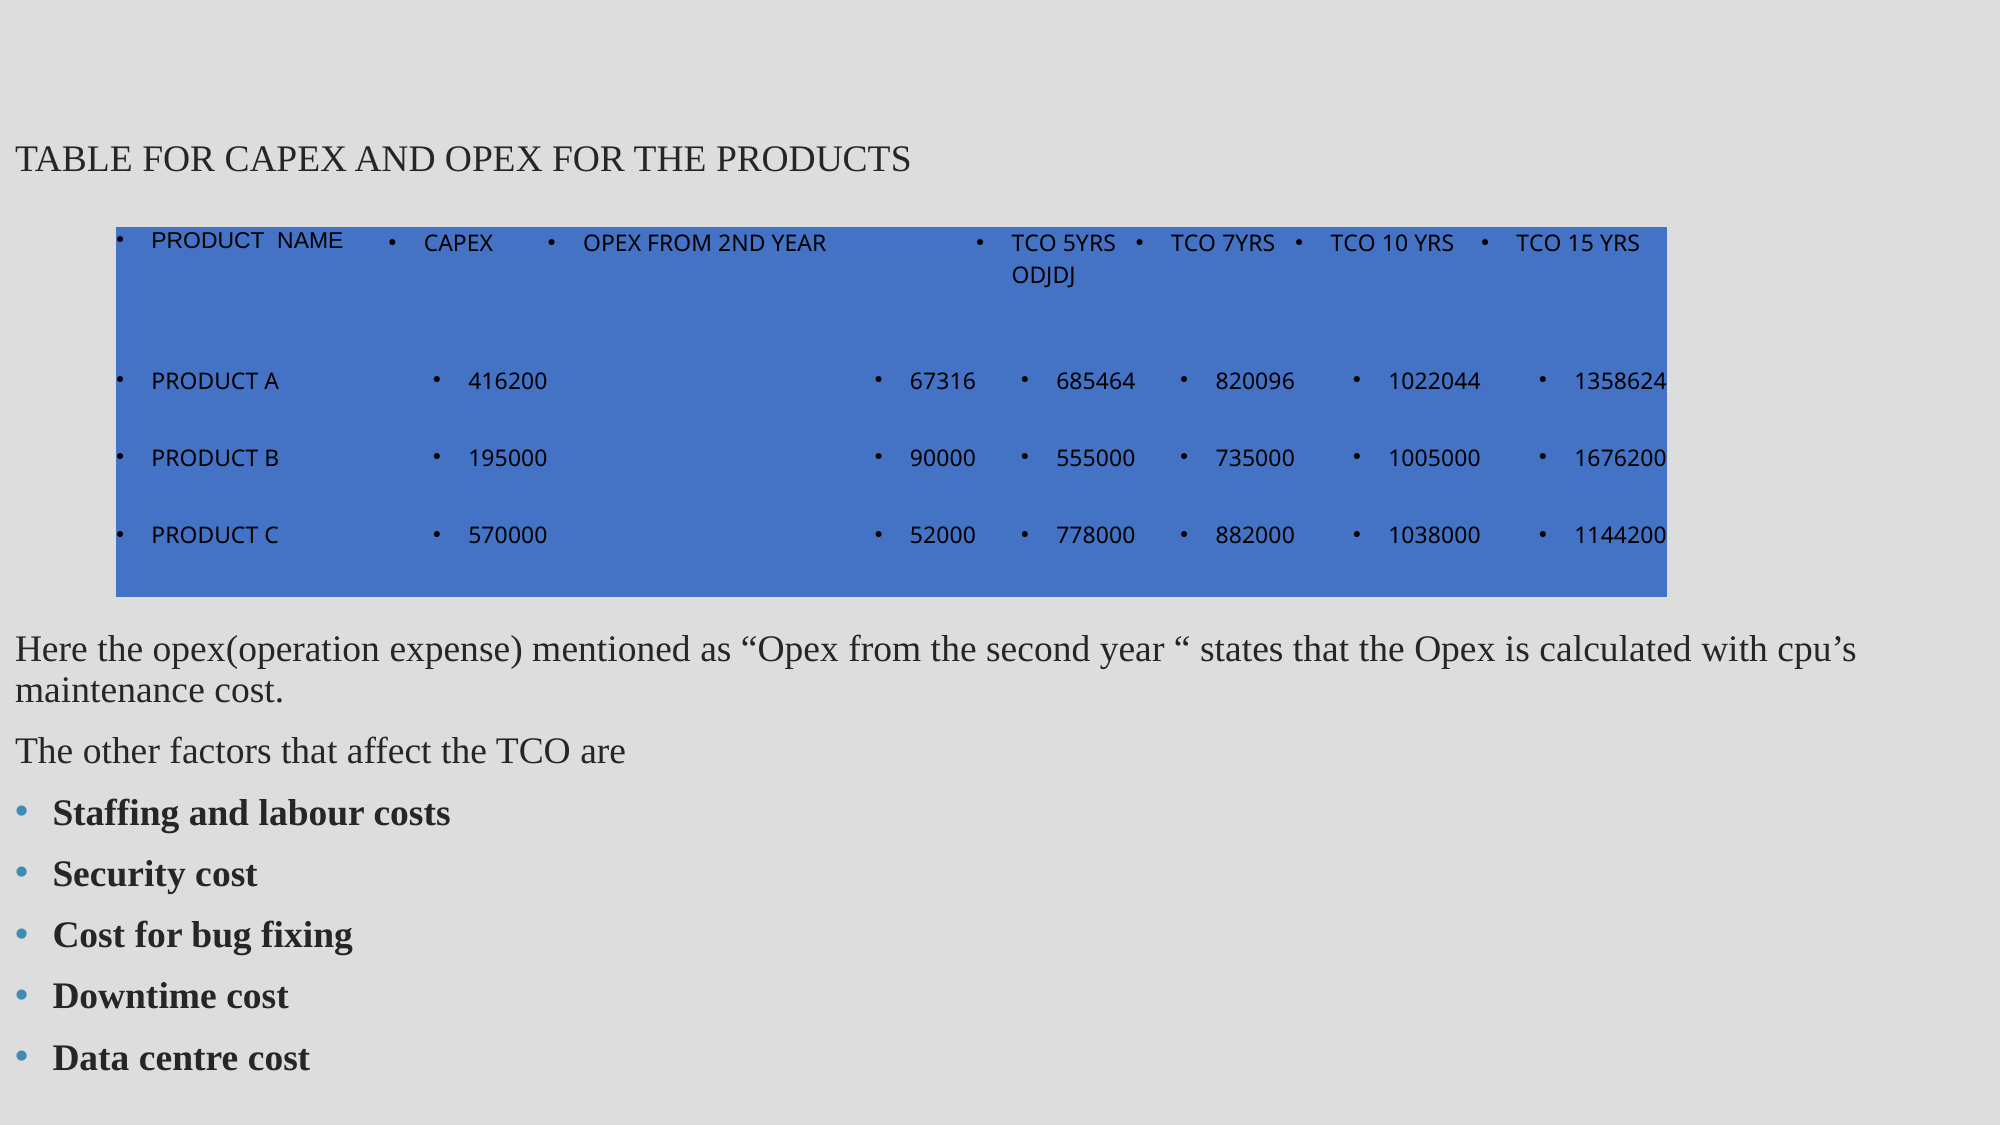

# TABLE FOR CAPEX AND OPEX FOR THE PRODUCTS
Here the opex(operation expense) mentioned as “Opex from the second year “ states that the Opex is calculated with cpu’s maintenance cost.
The other factors that affect the TCO are
Staffing and labour costs
Security cost
Cost for bug fixing
Downtime cost
Data centre cost
| PRODUCT NAME | CAPEX | OPEX FROM 2ND YEAR | TCO 5YRS ODJDJ | TCO 7YRS | TCO 10 YRS | TCO 15 YRS |
| --- | --- | --- | --- | --- | --- | --- |
| PRODUCT A | 416200 | 67316 | 685464 | 820096 | 1022044 | 1358624 |
| PRODUCT B | 195000 | 90000 | 555000 | 735000 | 1005000 | 1676200 |
| PRODUCT C | 570000 | 52000 | 778000 | 882000 | 1038000 | 1144200 |